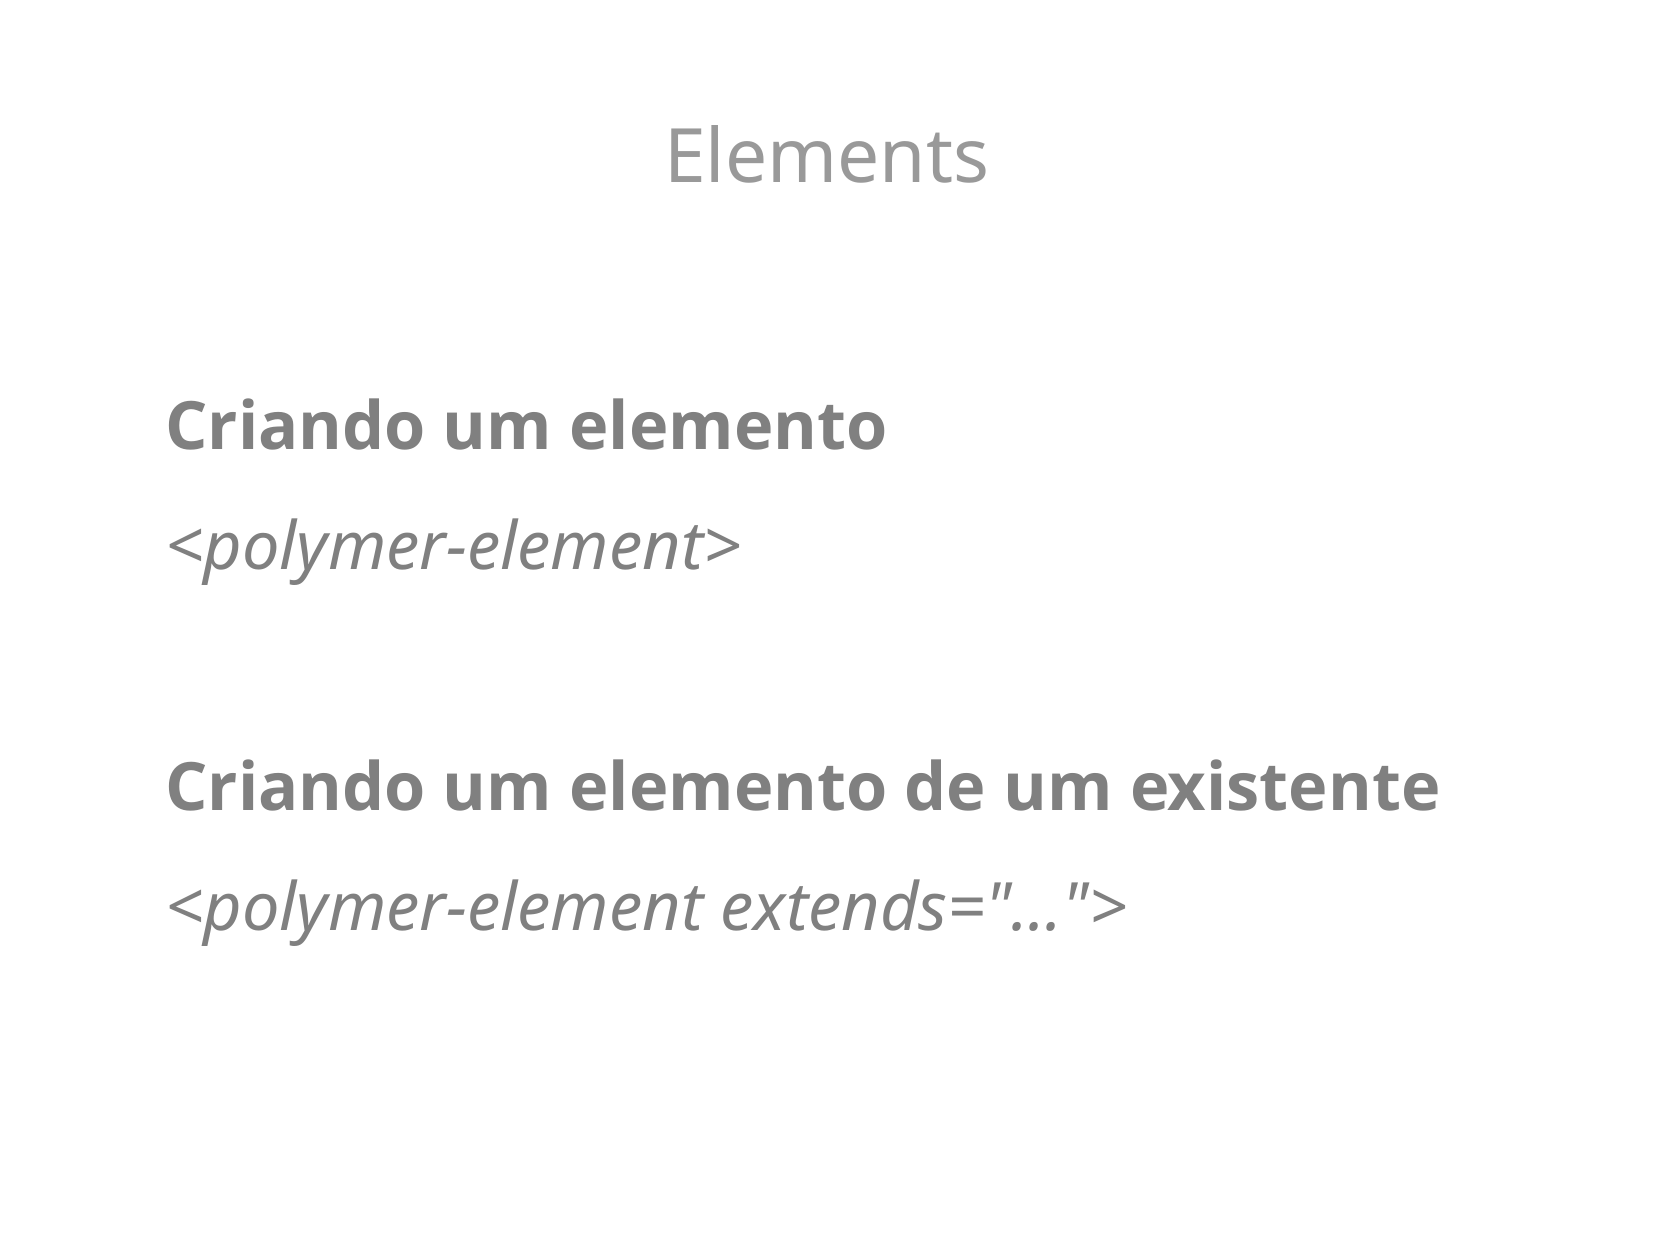

# Elements
Criando um elemento
<polymer-element>
Criando um elemento de um existente
<polymer-element extends="...">